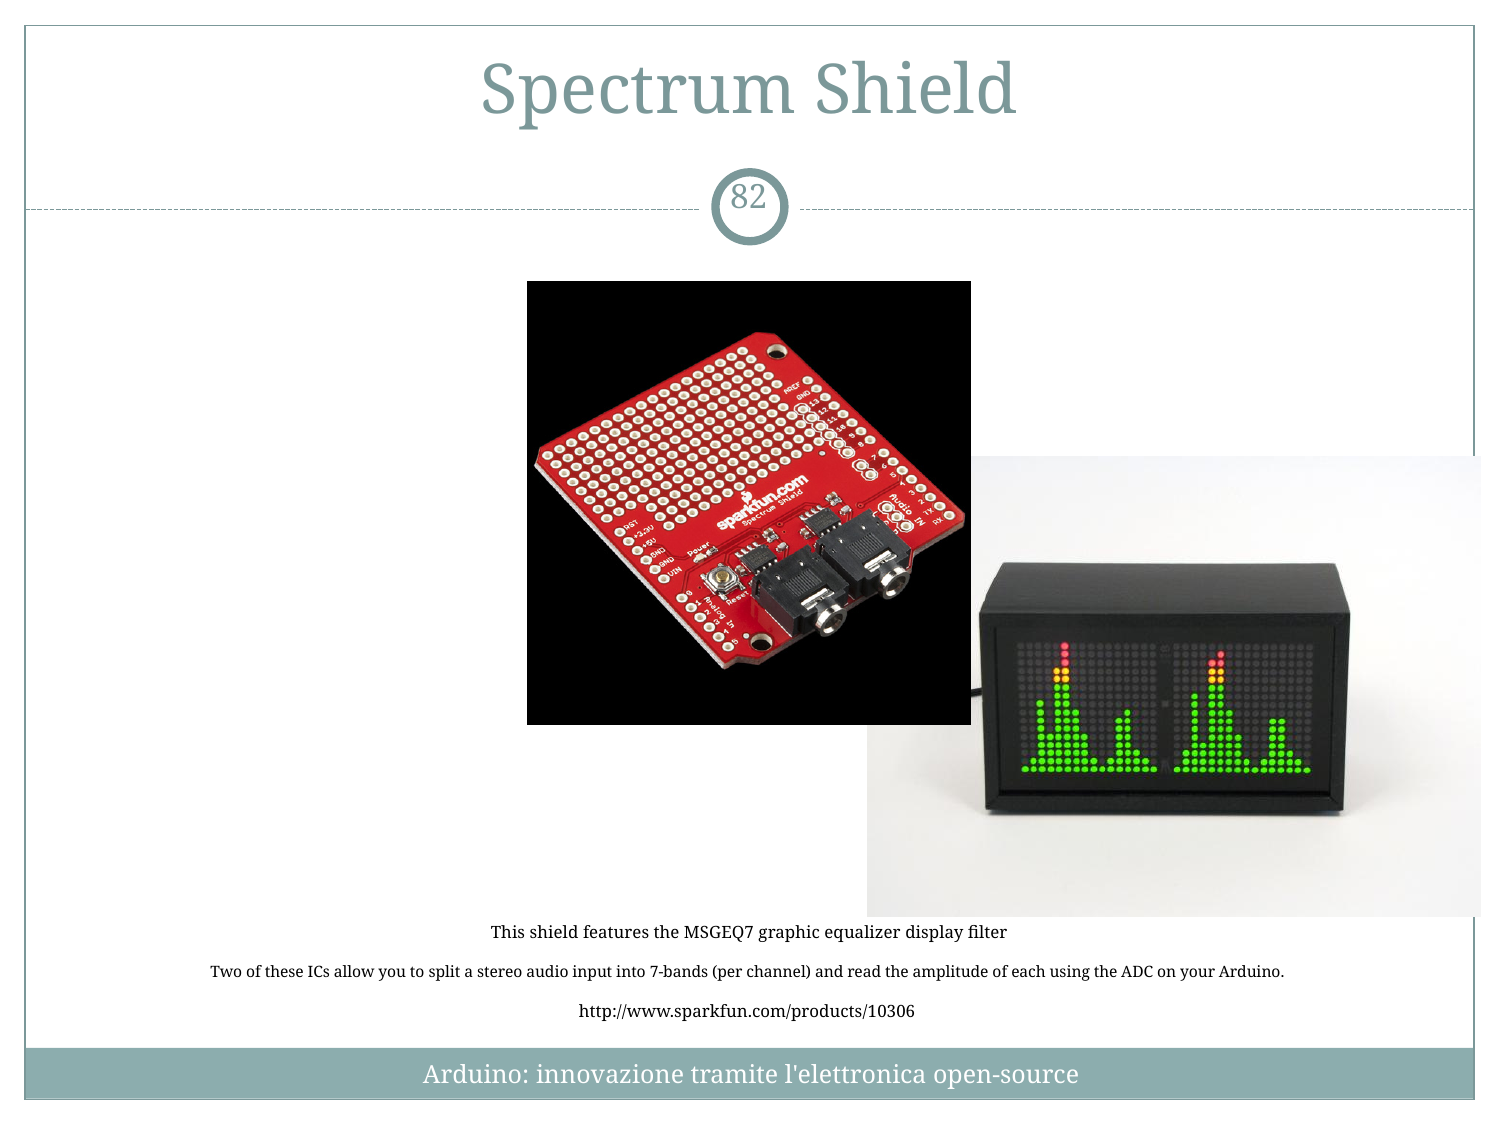

# Spectrum Shield
 This shield features the MSGEQ7 graphic equalizer display filter
Two of these ICs allow you to split a stereo audio input into 7-bands (per channel) and read the amplitude of each using the ADC on your Arduino.
http://www.sparkfun.com/products/10306
Arduino: innovazione tramite l'elettronica open-source